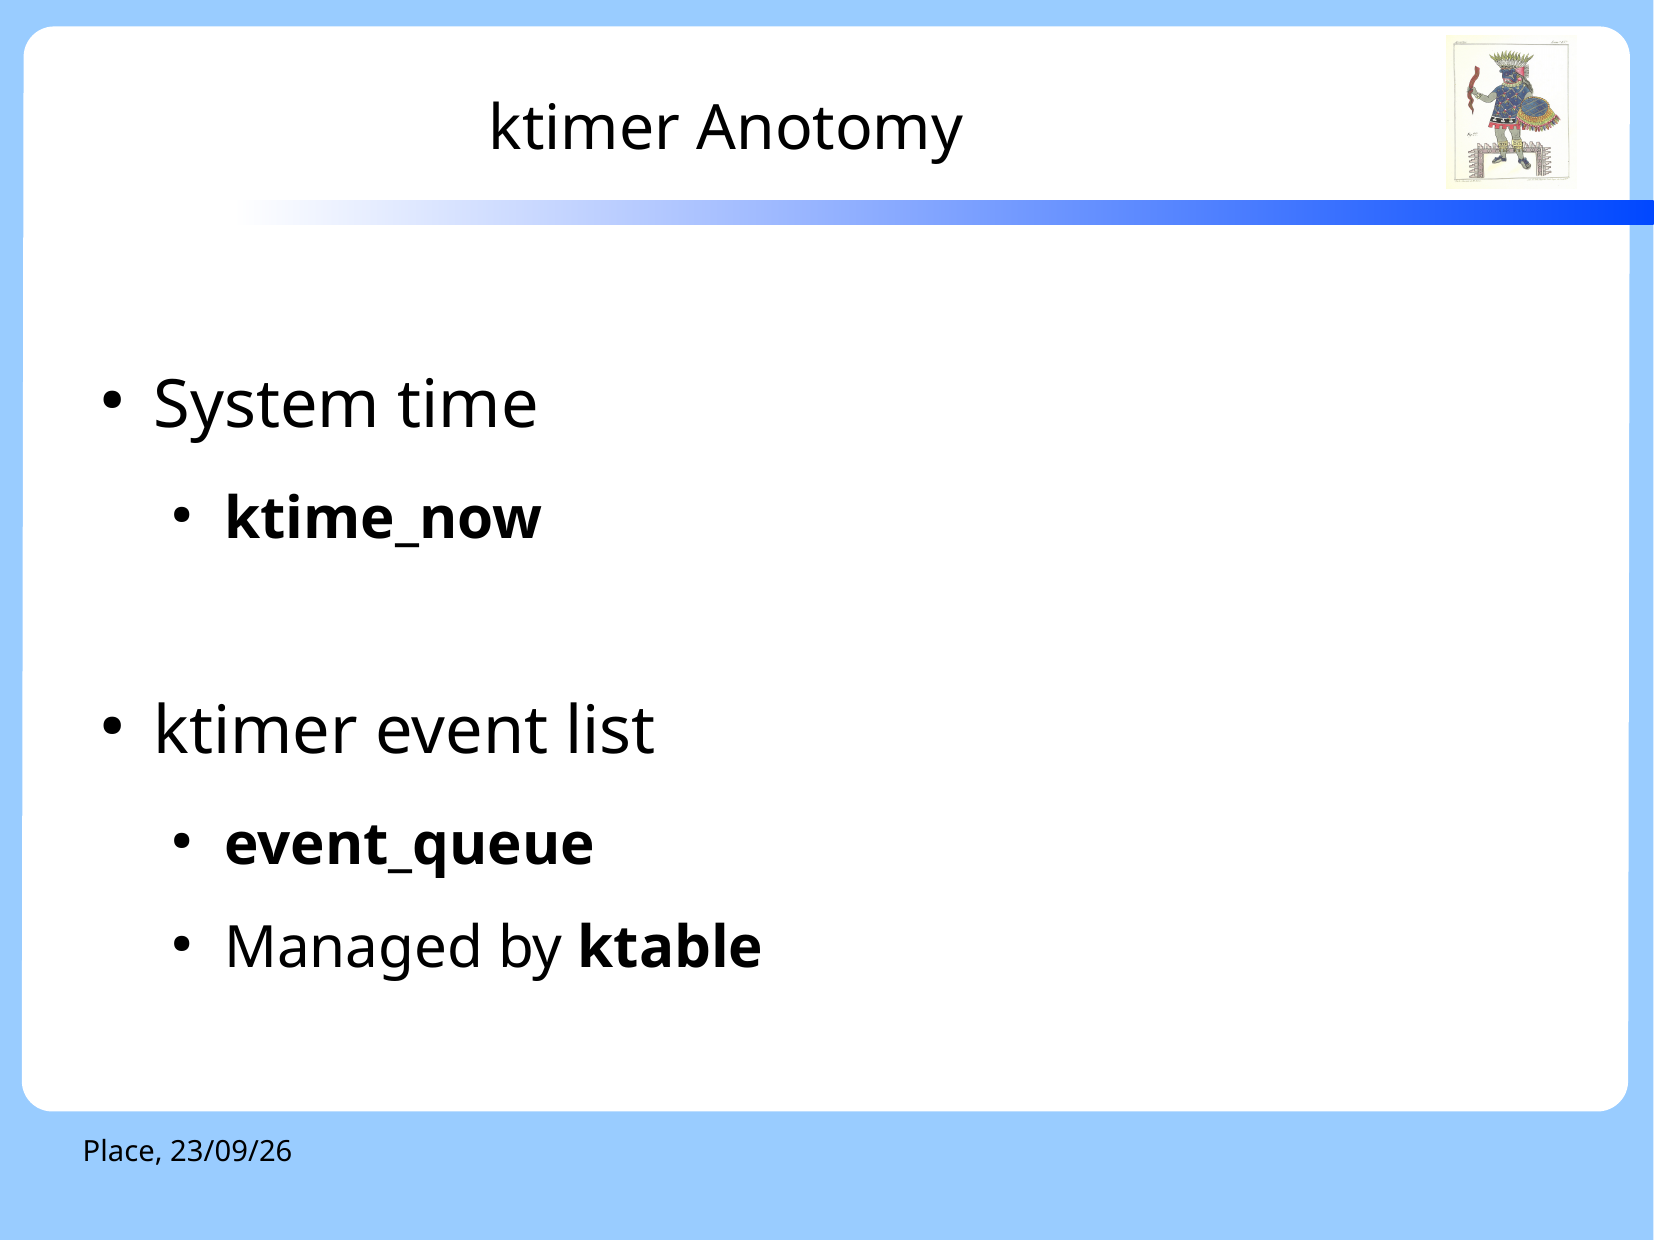

# ktimer Anotomy
System time
ktime_now
ktimer event list
event_queue
Managed by ktable